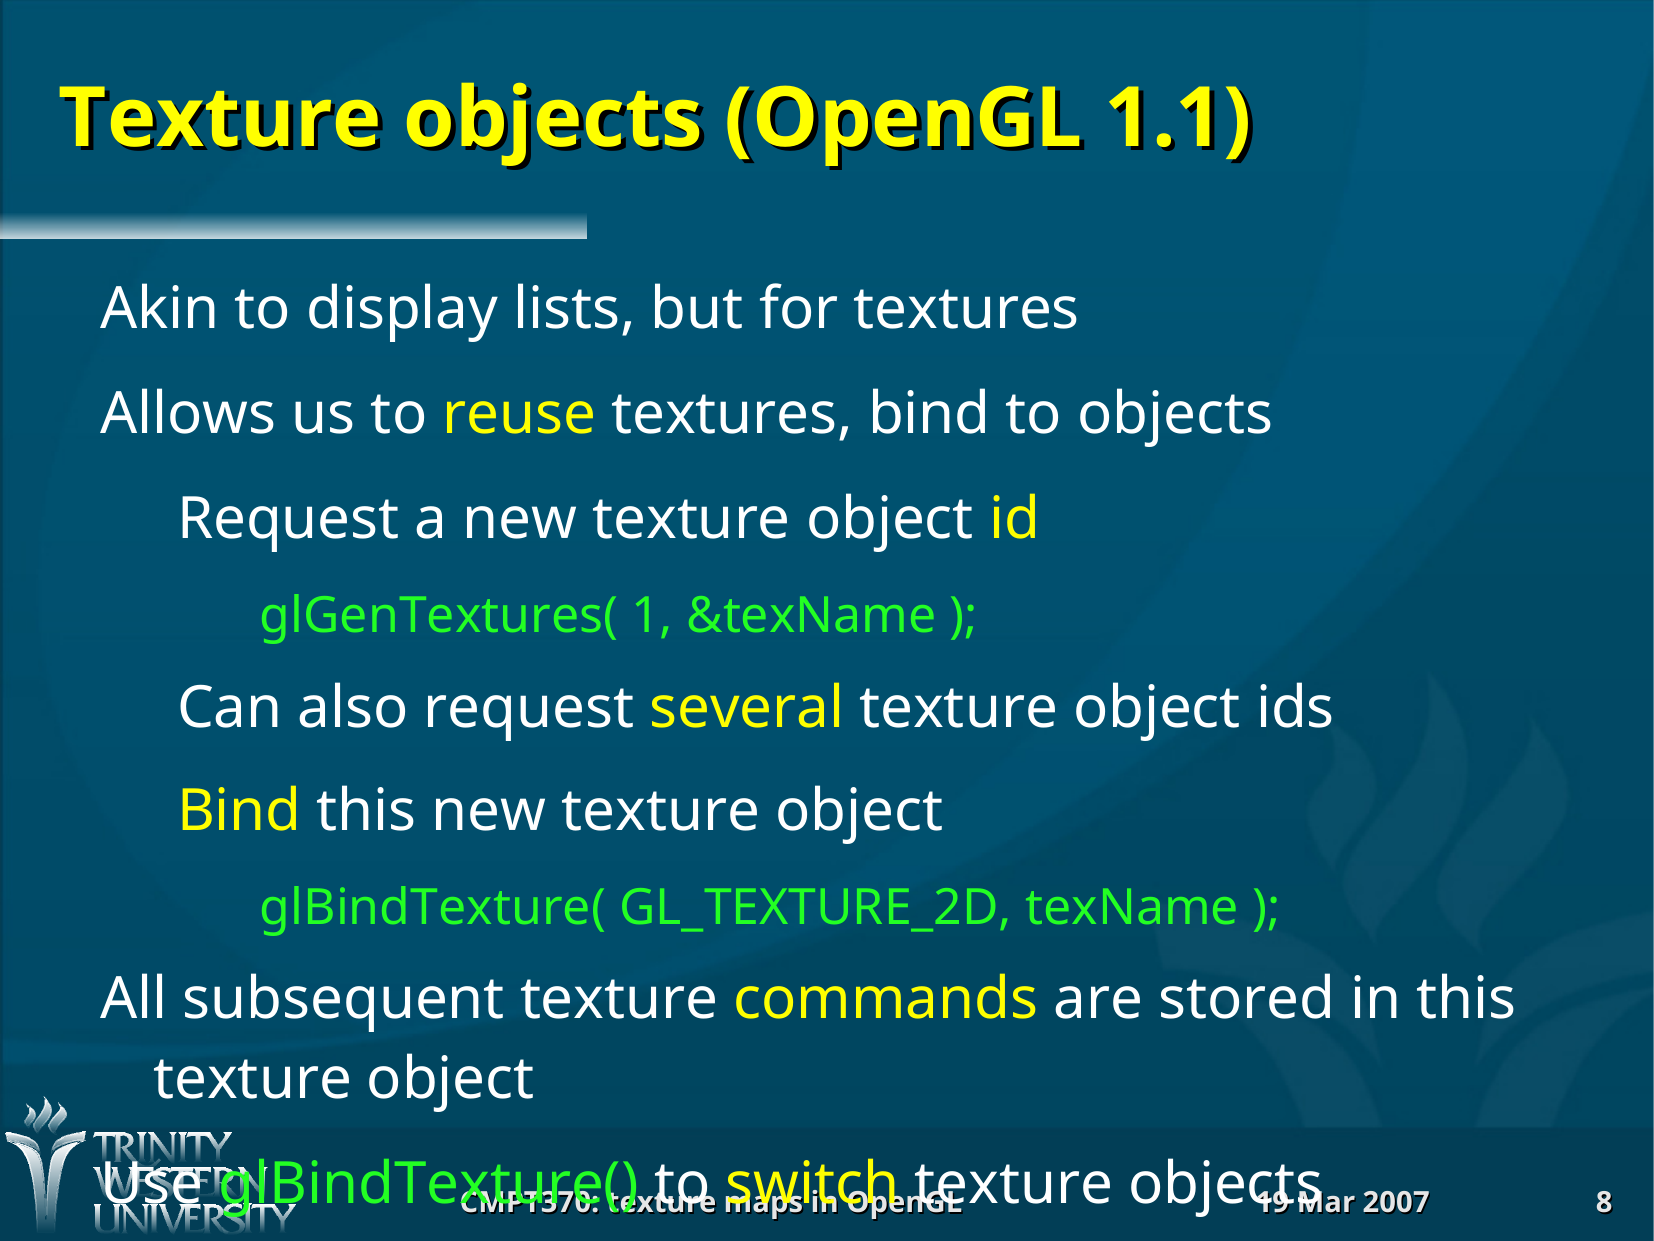

# Texture objects (OpenGL 1.1)
Akin to display lists, but for textures
Allows us to reuse textures, bind to objects
Request a new texture object id
glGenTextures( 1, &texName );
Can also request several texture object ids
Bind this new texture object
glBindTexture( GL_TEXTURE_2D, texName );
All subsequent texture commands are stored in this texture object
Use glBindTexture() to switch texture objects
CMPT370: texture maps in OpenGL
19 Mar 2007
8